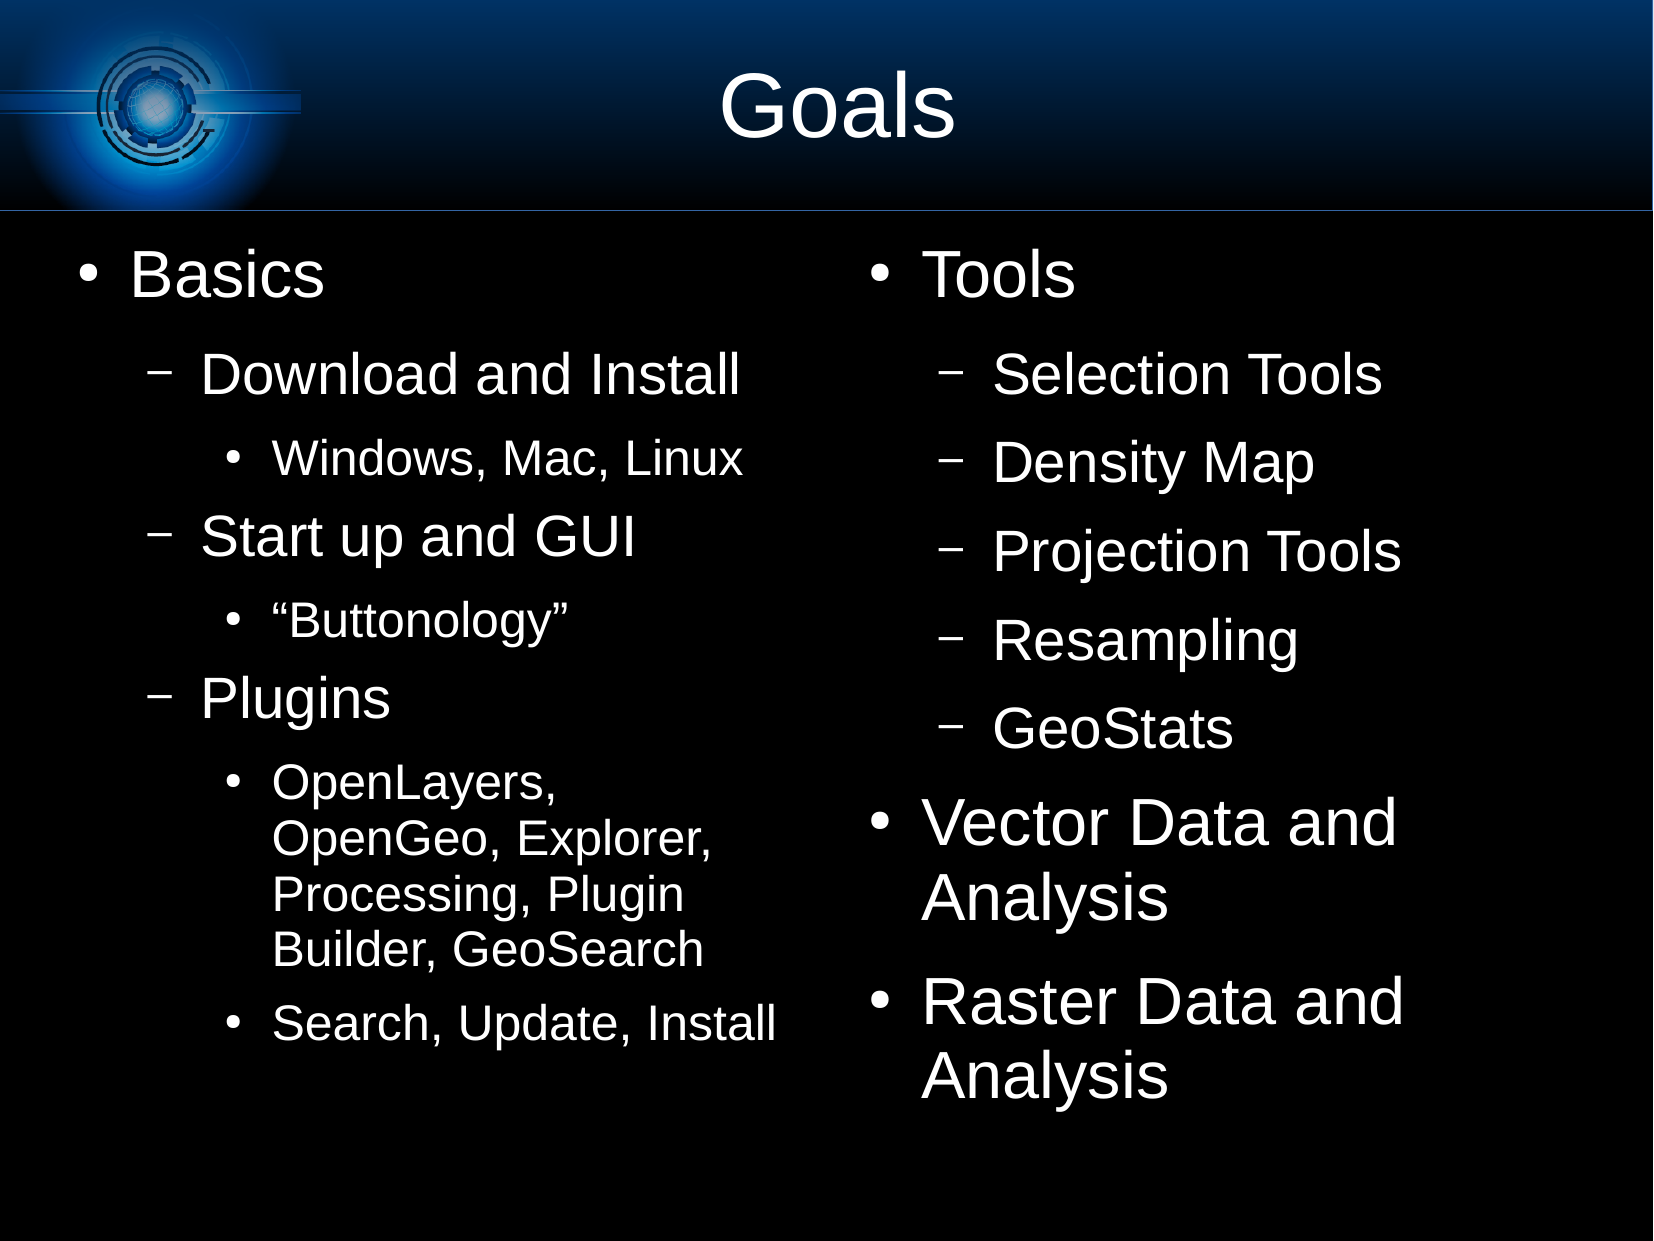

# Goals
Basics
Download and Install
Windows, Mac, Linux
Start up and GUI
“Buttonology”
Plugins
OpenLayers, OpenGeo, Explorer, Processing, Plugin Builder, GeoSearch
Search, Update, Install
Tools
Selection Tools
Density Map
Projection Tools
Resampling
GeoStats
Vector Data and Analysis
Raster Data and Analysis